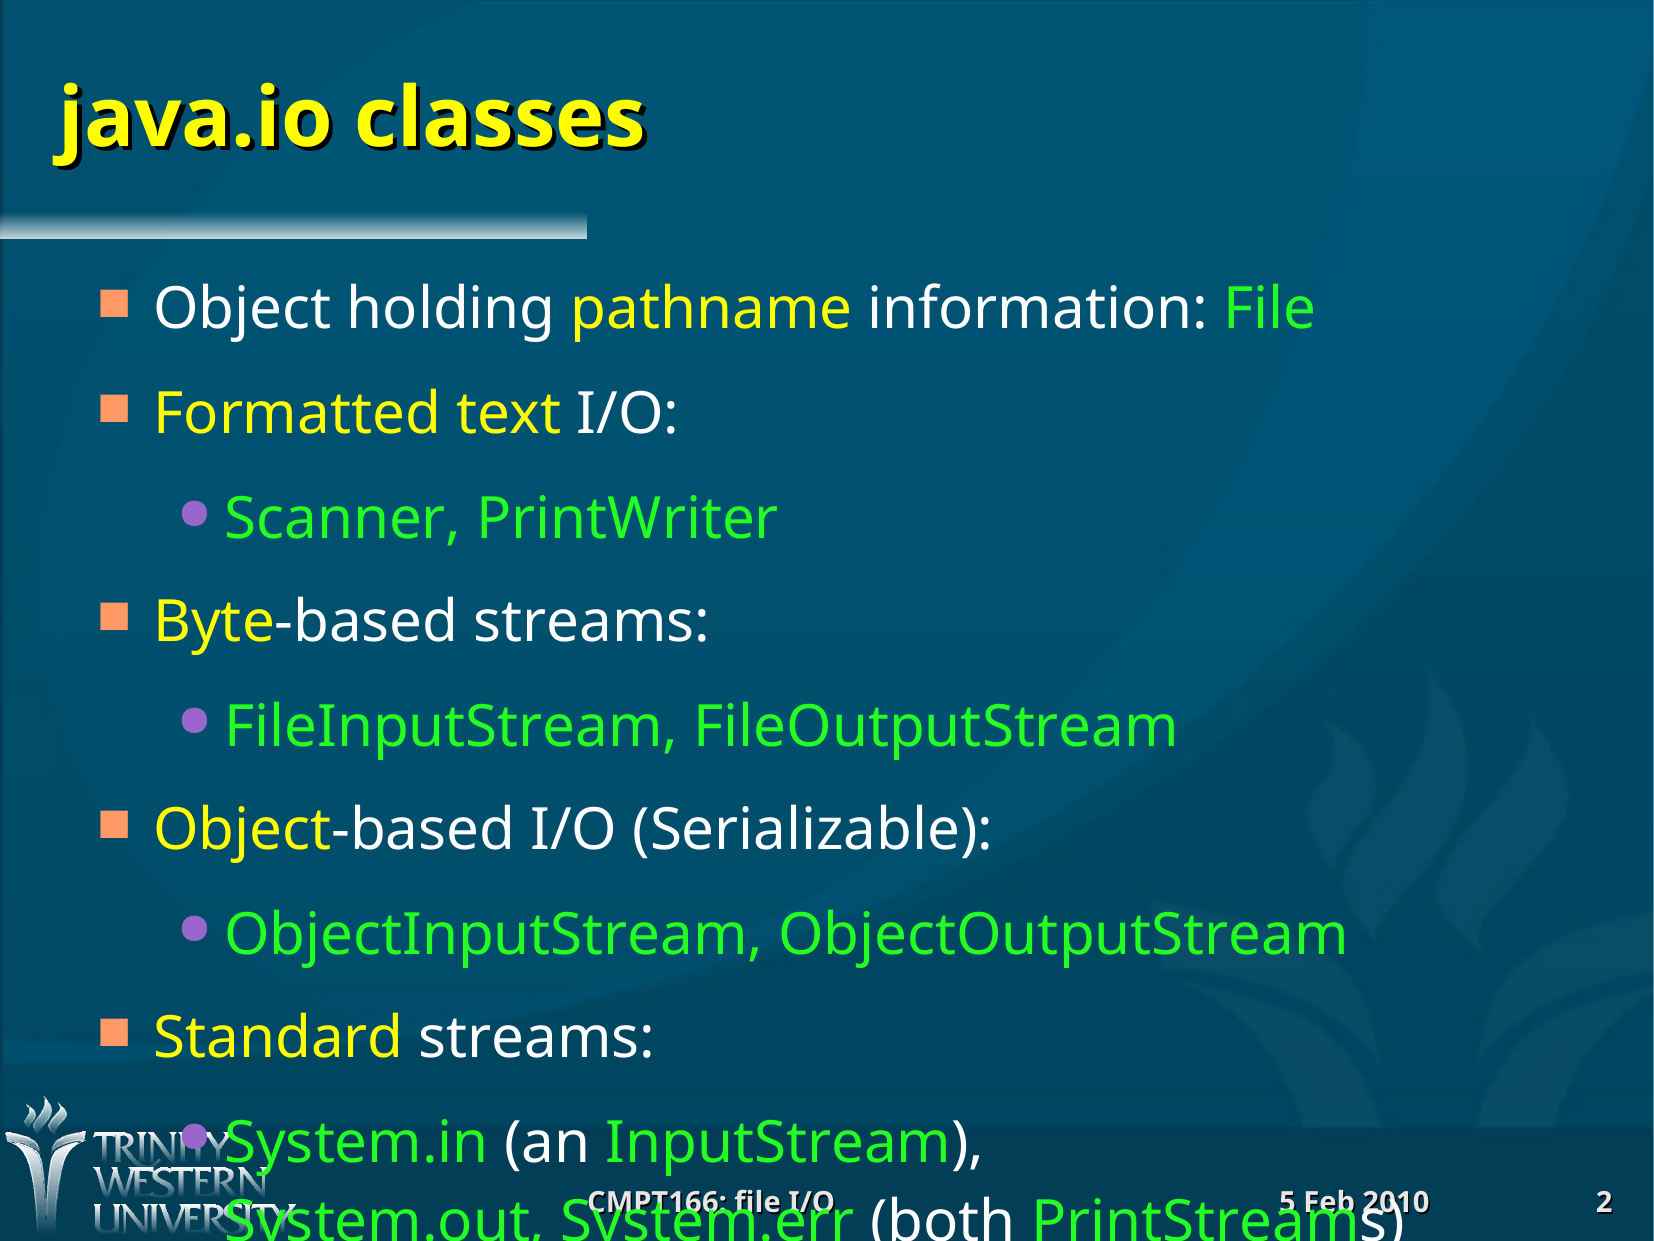

# java.io classes
Object holding pathname information: File
Formatted text I/O:
Scanner, PrintWriter
Byte-based streams:
FileInputStream, FileOutputStream
Object-based I/O (Serializable):
ObjectInputStream, ObjectOutputStream
Standard streams:
System.in (an InputStream),
System.out, System.err (both PrintStreams)
CMPT166: file I/O
5 Feb 2010
2